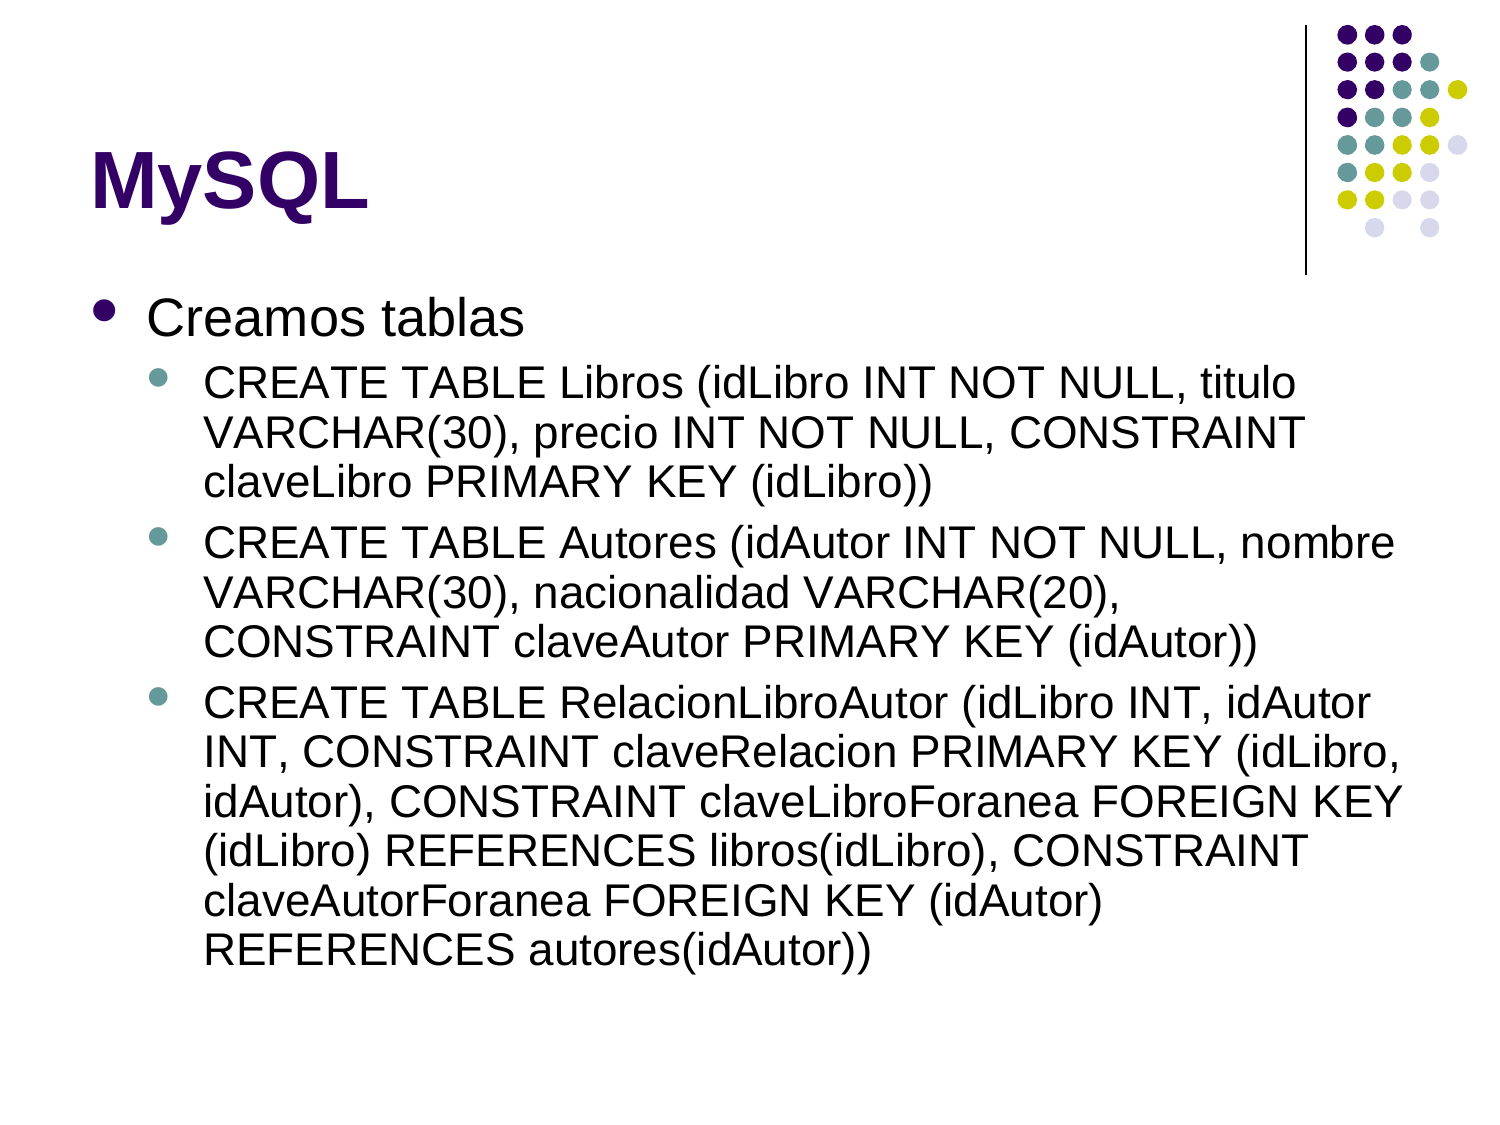

# MySQL
Creamos tablas
CREATE TABLE Libros (idLibro INT NOT NULL, titulo VARCHAR(30), precio INT NOT NULL, CONSTRAINT claveLibro PRIMARY KEY (idLibro))
CREATE TABLE Autores (idAutor INT NOT NULL, nombre VARCHAR(30), nacionalidad VARCHAR(20), CONSTRAINT claveAutor PRIMARY KEY (idAutor))
CREATE TABLE RelacionLibroAutor (idLibro INT, idAutor INT, CONSTRAINT claveRelacion PRIMARY KEY (idLibro, idAutor), CONSTRAINT claveLibroForanea FOREIGN KEY (idLibro) REFERENCES libros(idLibro), CONSTRAINT claveAutorForanea FOREIGN KEY (idAutor) REFERENCES autores(idAutor))